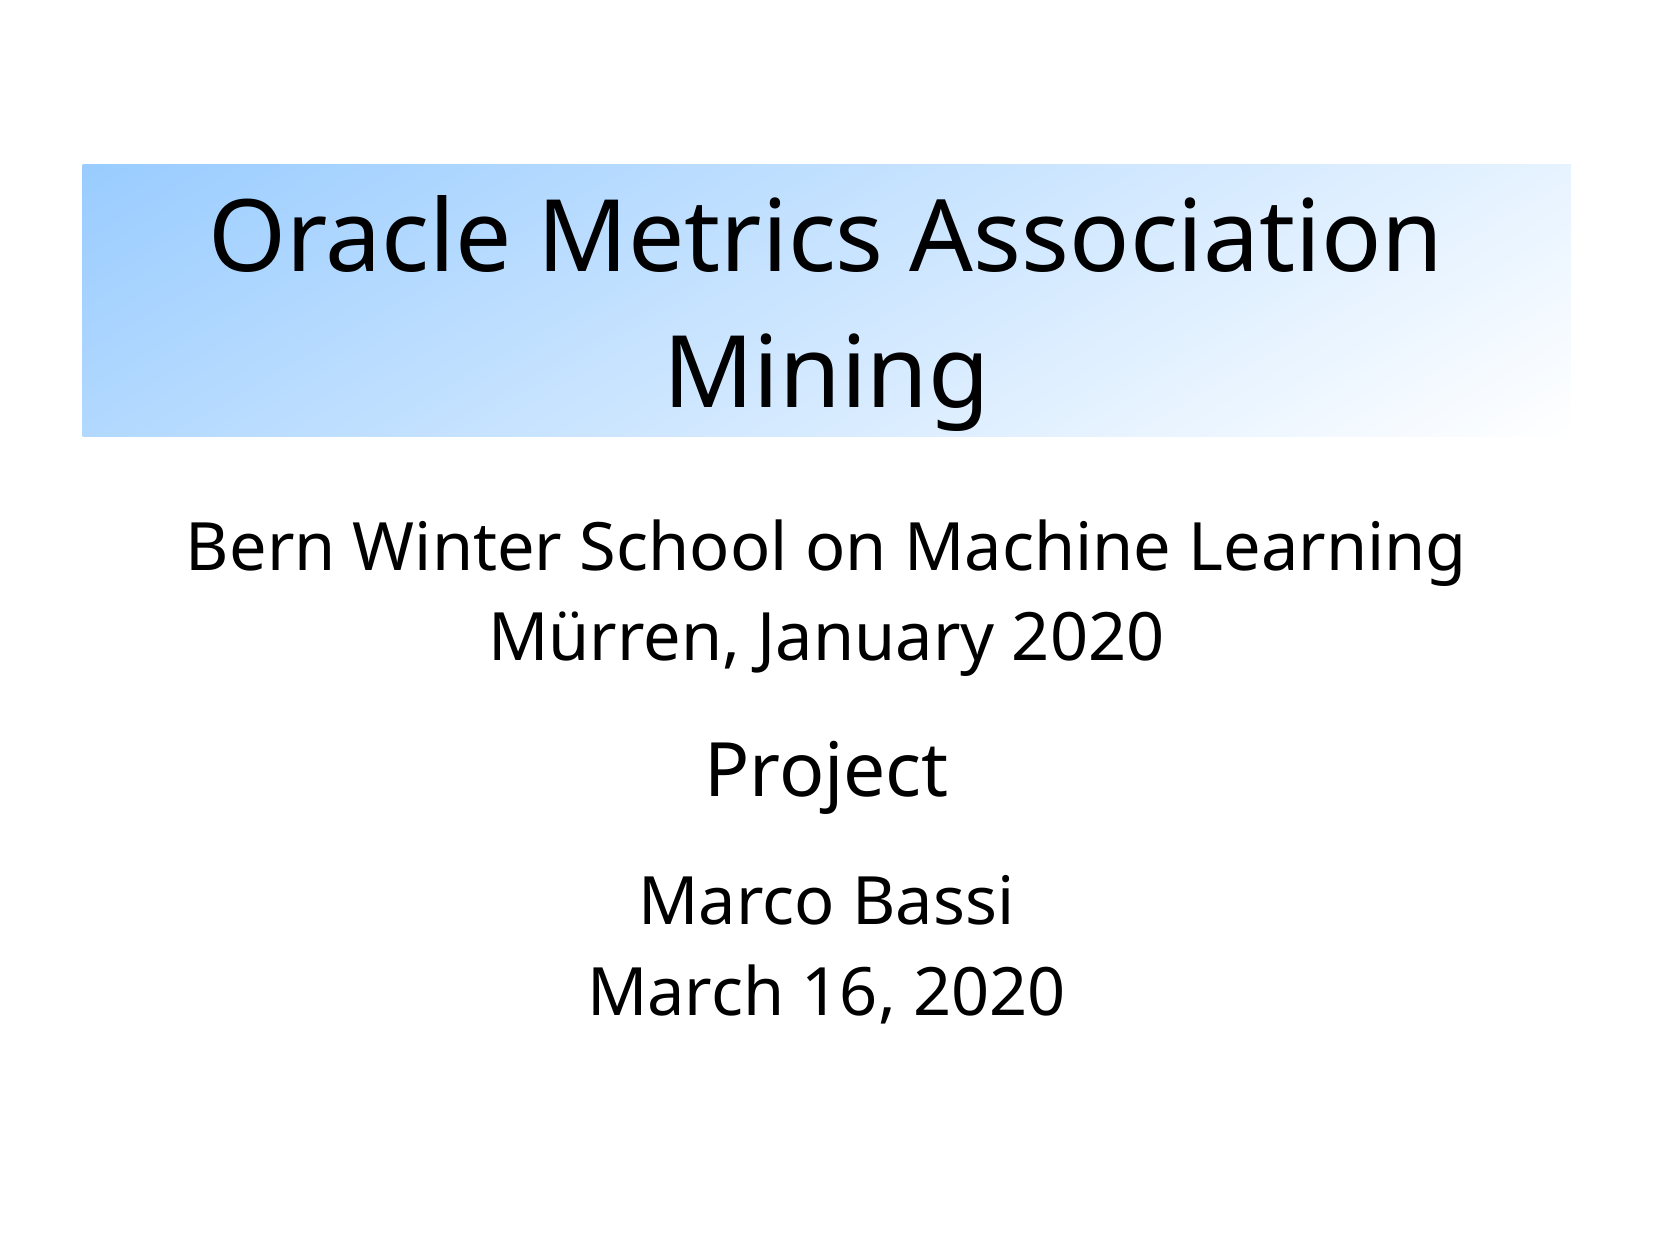

# Oracle Metrics Association Mining
Bern Winter School on Machine Learning
Mürren, January 2020
Project
Marco Bassi
March 16, 2020